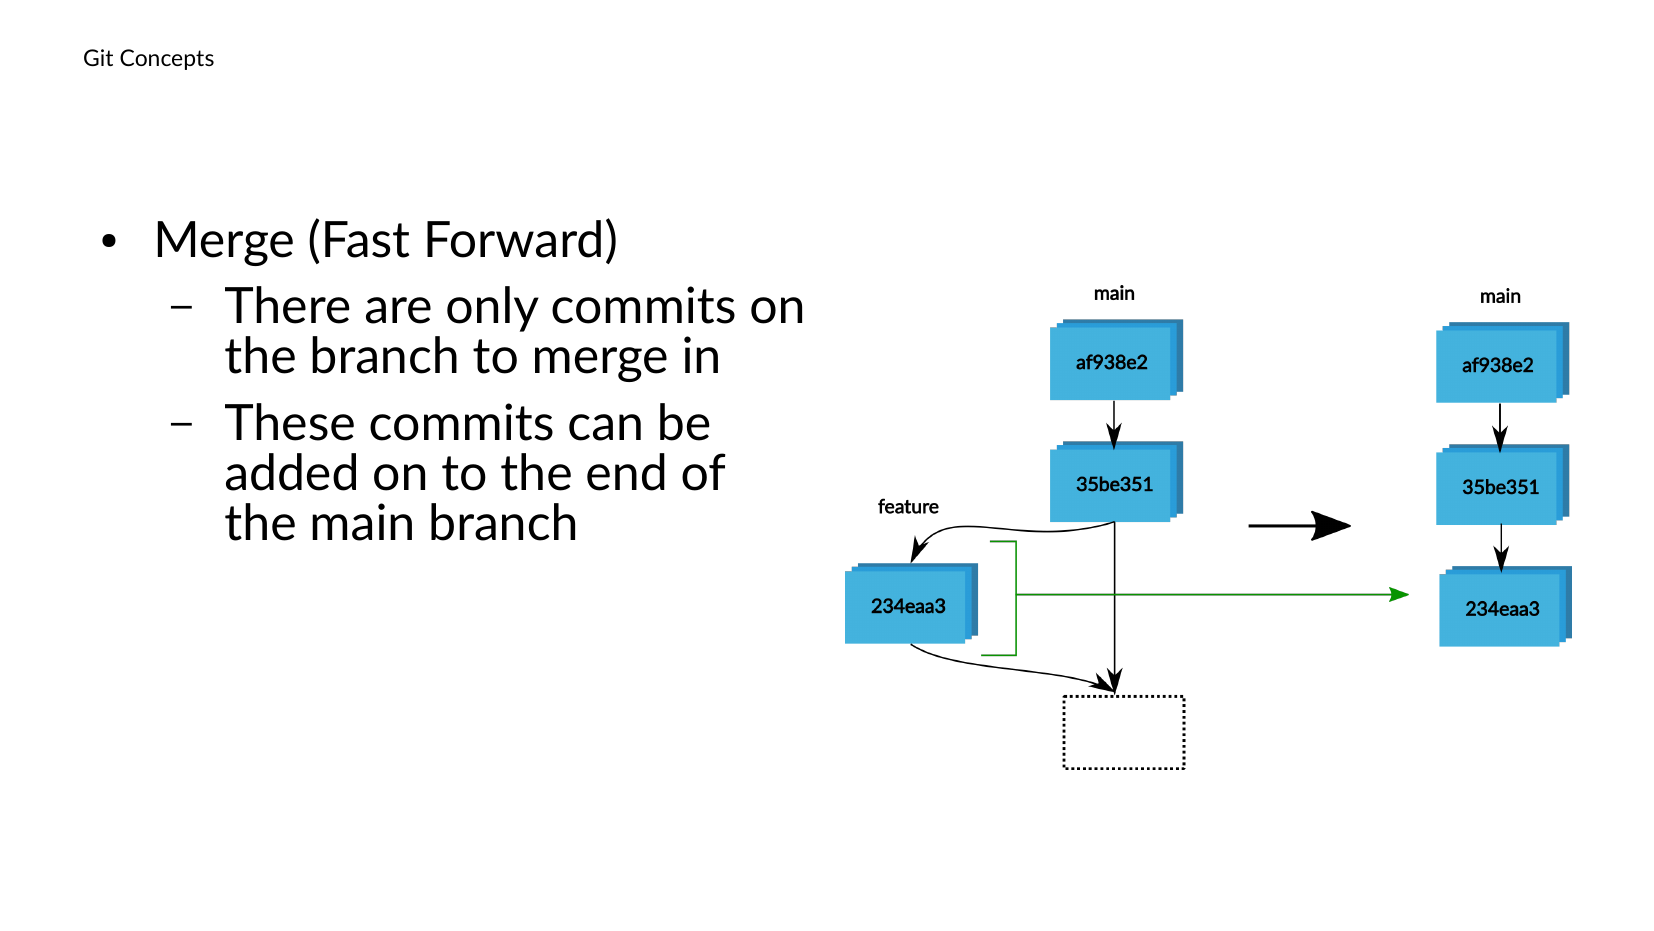

# Git Concepts
Merge (Fast Forward)
There are only commits on the branch to merge in
These commits can be added on to the end of the main branch